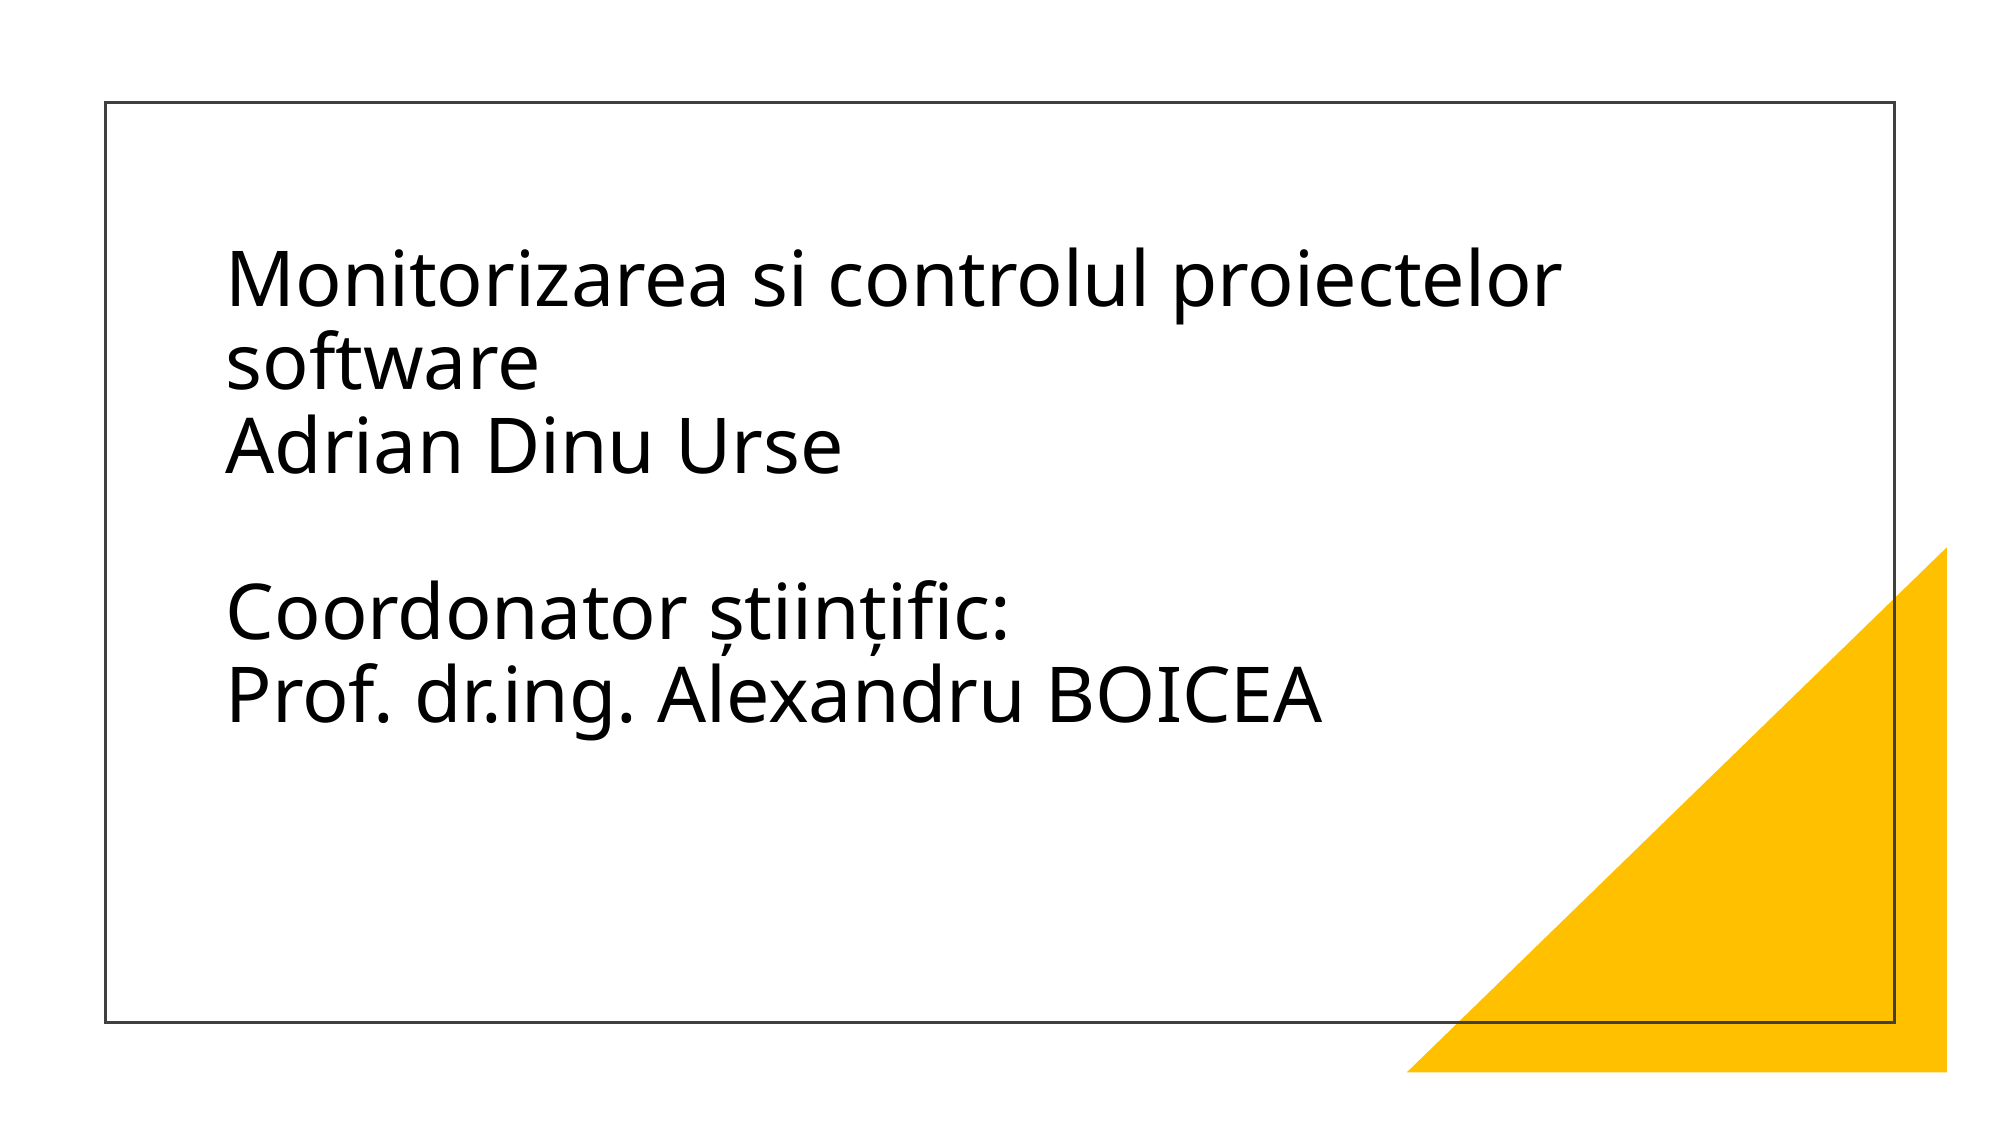

# Monitorizarea si controlul proiectelor software Adrian Dinu Urse Coordonator științific: Prof. dr.ing. Alexandru BOICEA